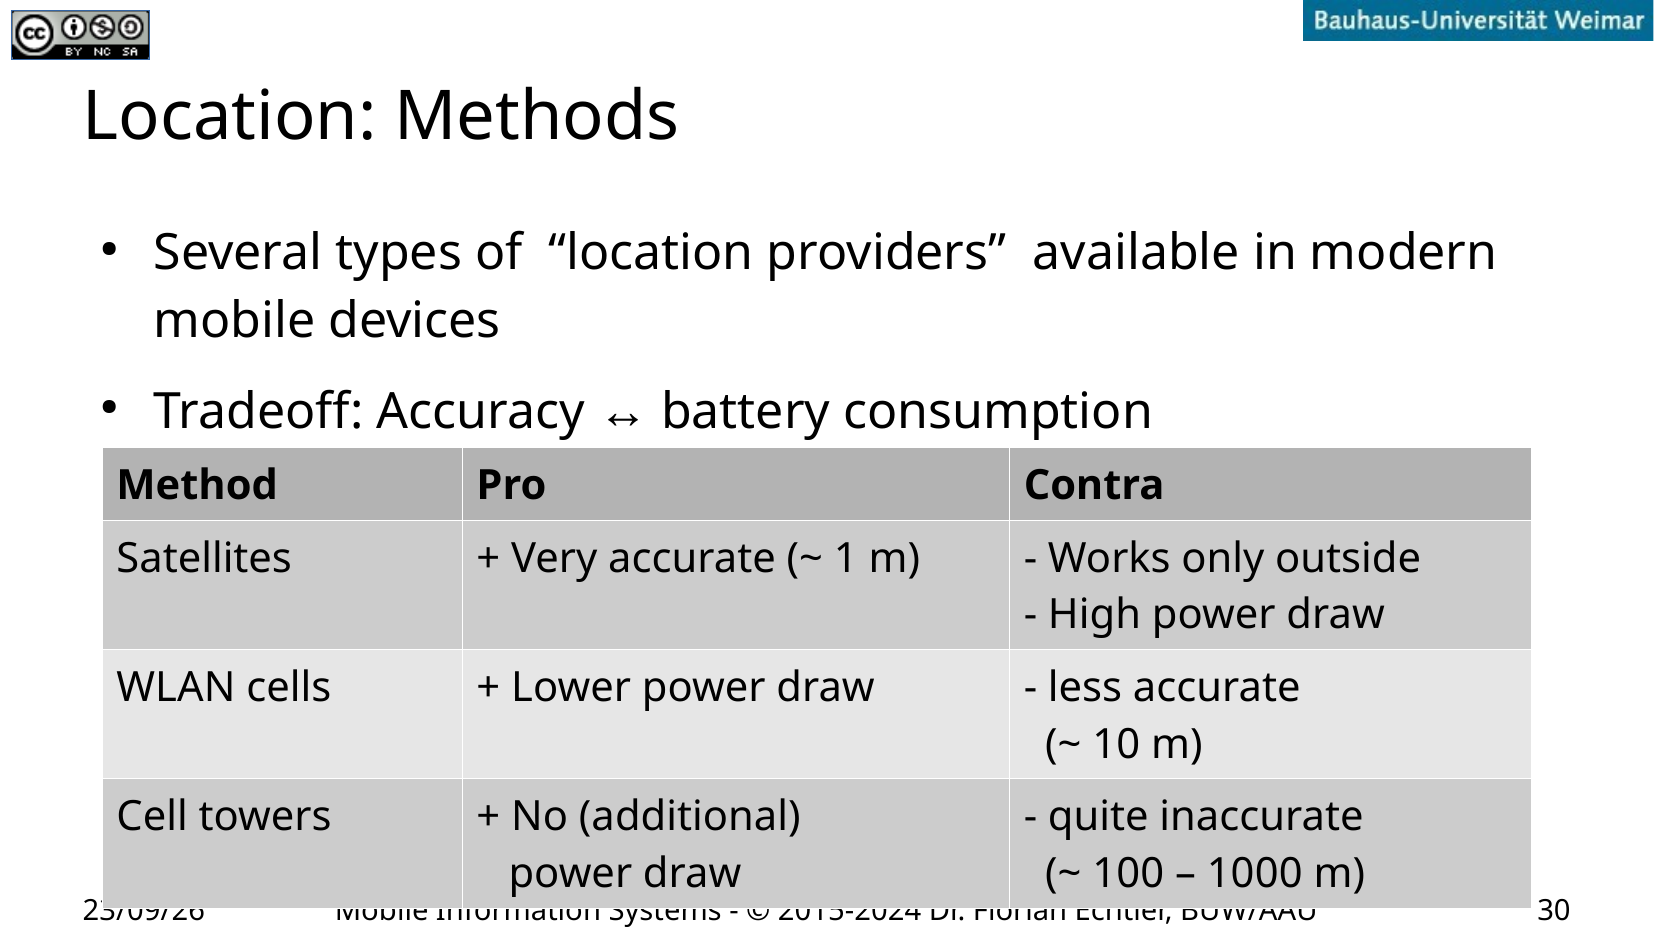

# Location: Methods
Several types of “location providers” available in modern mobile devices
Tradeoff: Accuracy ↔ battery consumption
| Method | Pro | Contra |
| --- | --- | --- |
| Satellites | + Very accurate (~ 1 m) | - Works only outside - High power draw |
| WLAN cells | + Lower power draw | - less accurate (~ 10 m) |
| Cell towers | + No (additional) power draw | - quite inaccurate (~ 100 – 1000 m) |
Mobile Information Systems - © 2015-2024 Dr. Florian Echtler, BUW/AAU
30